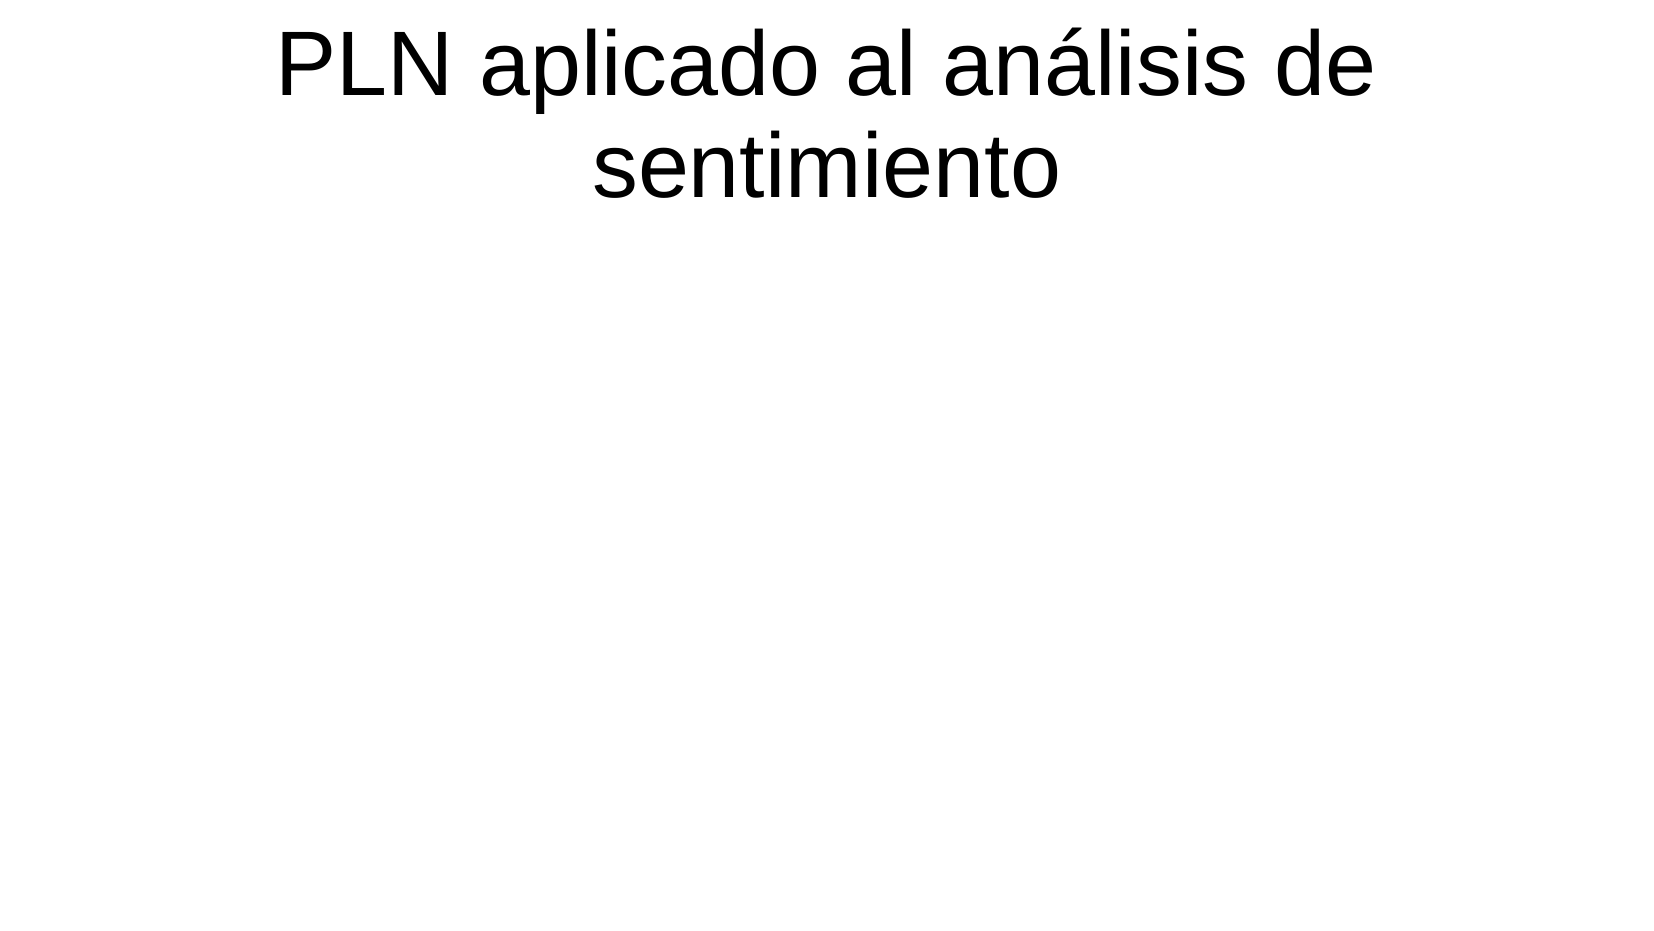

# PLN aplicado al análisis de sentimiento